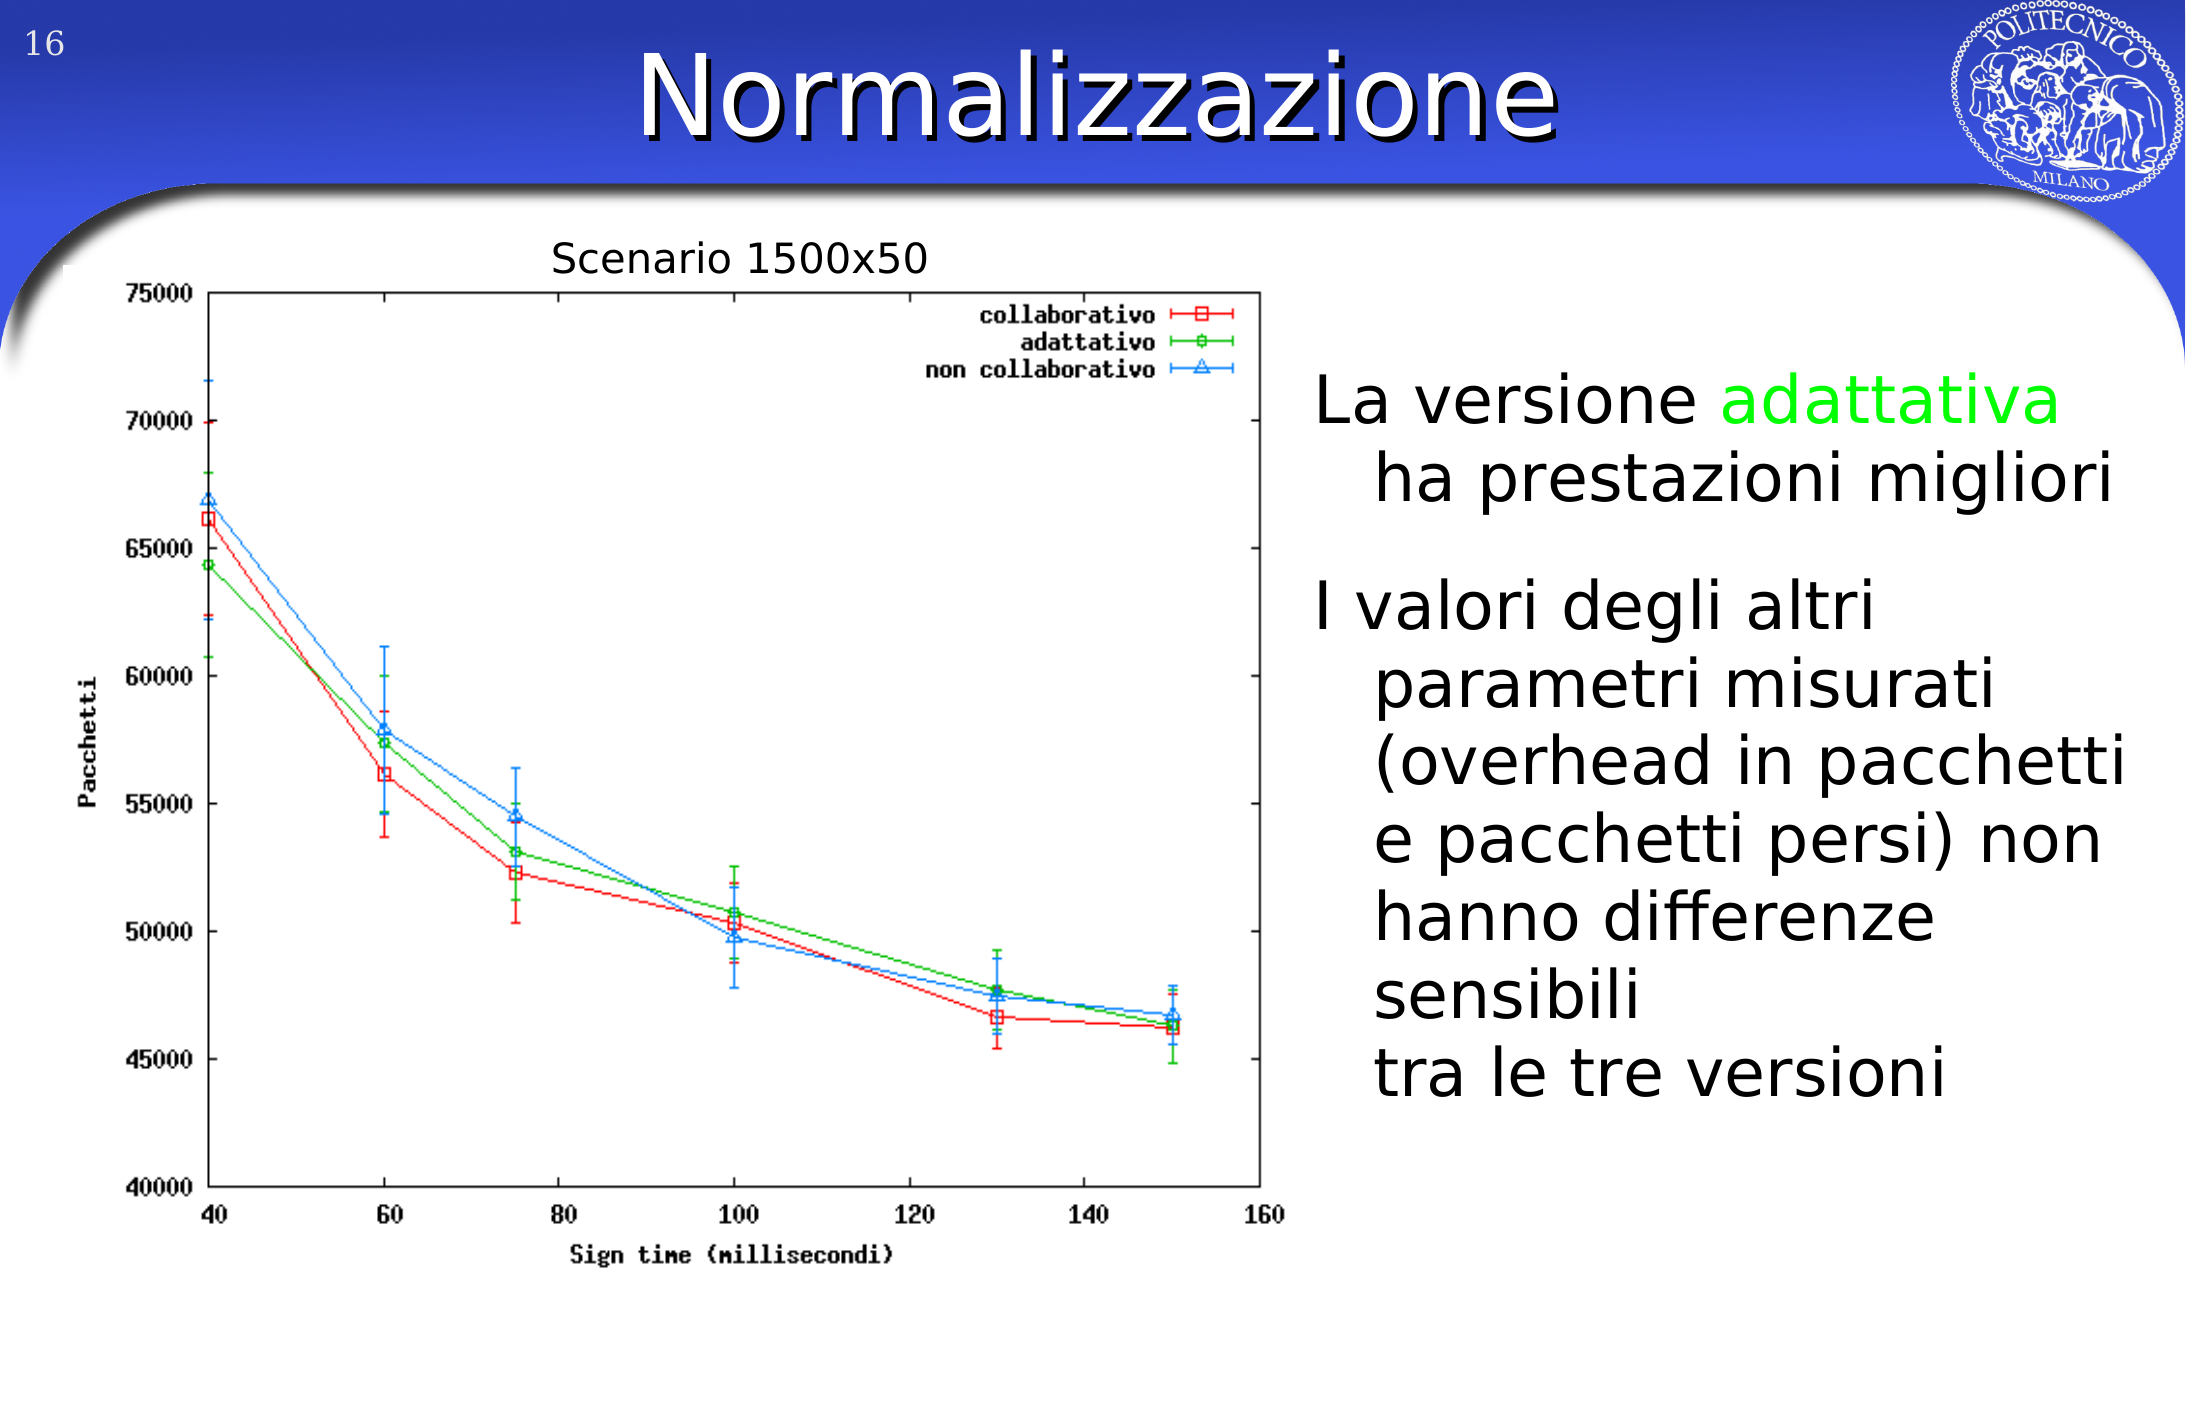

16
# Normalizzazione
Scenario 1500x50
La versione adattativa
ha prestazioni migliori
I valori degli altri
parametri misurati (overhead in pacchetti e pacchetti persi) non
hanno differenze sensibili
tra le tre versioni